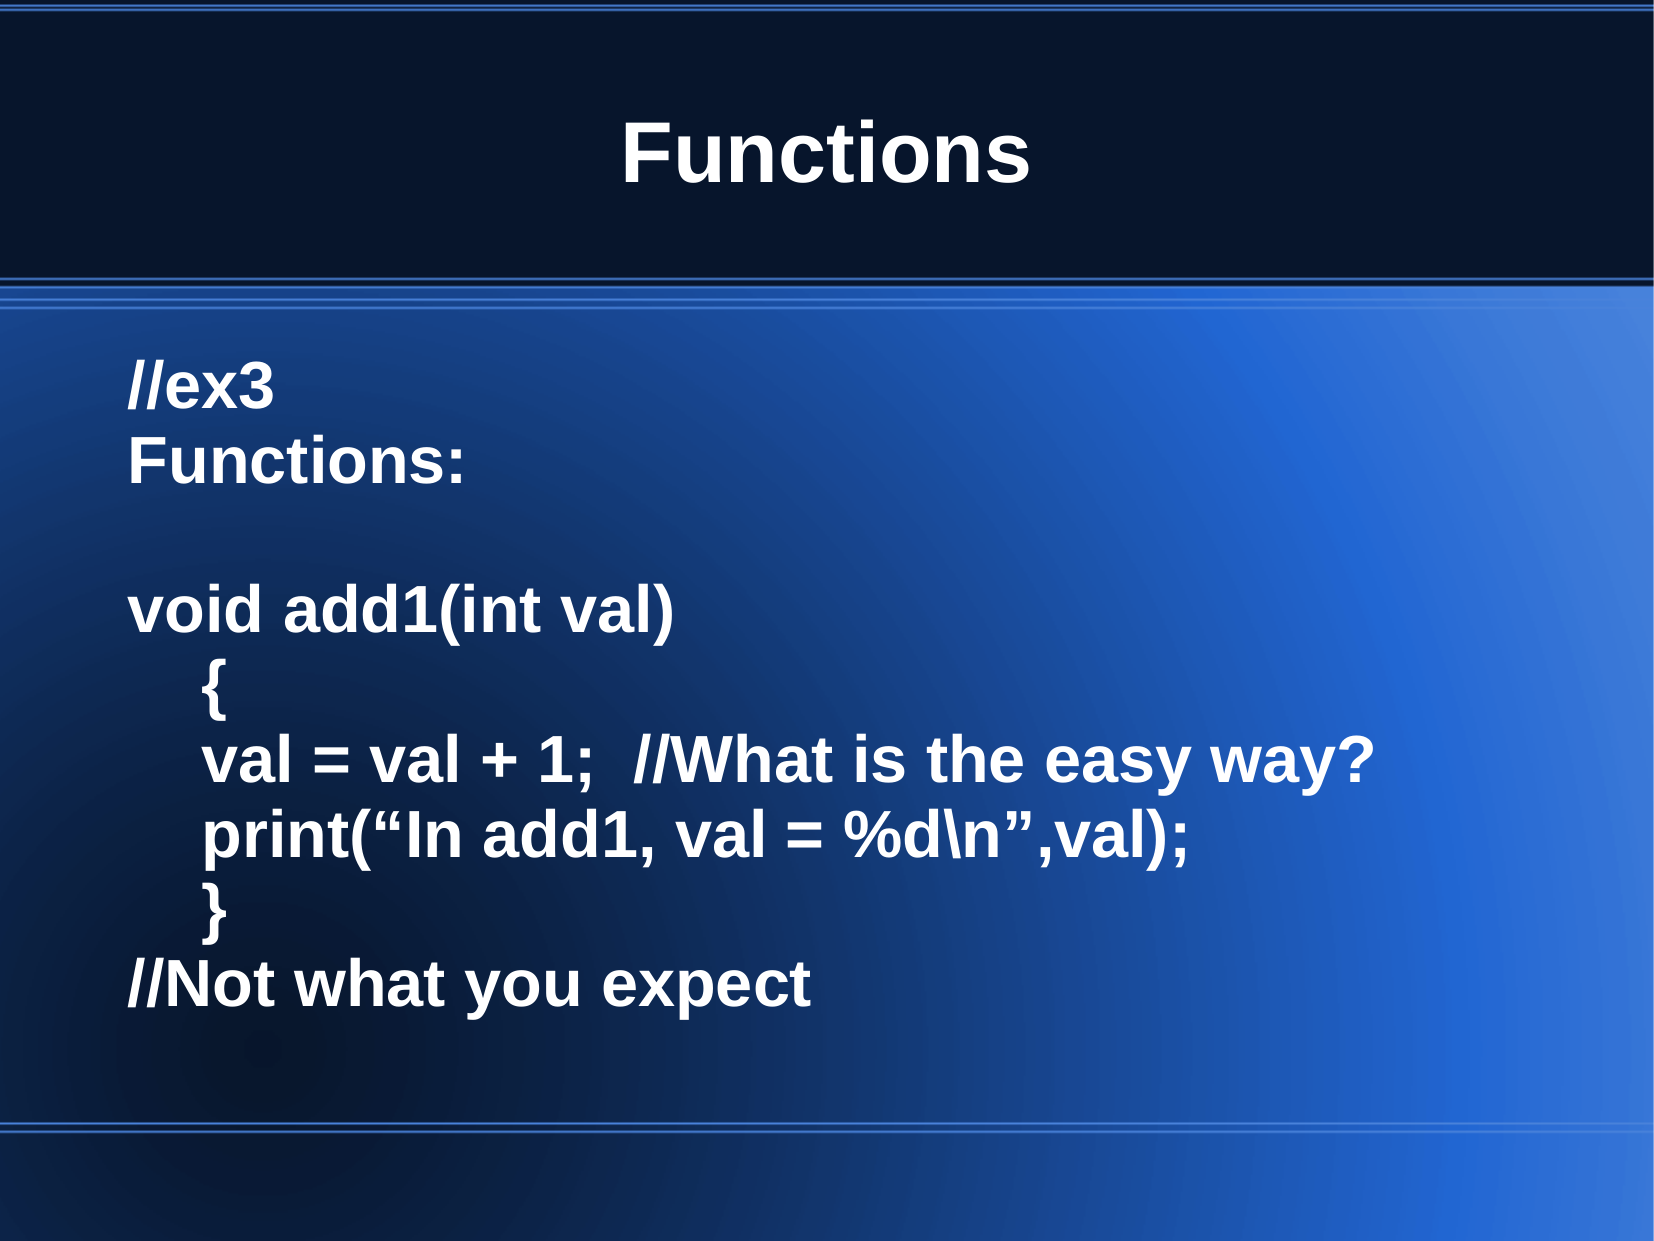

# Functions
//ex3
Functions:
void add1(int val)
 {
 val = val + 1; //What is the easy way?
 print(“In add1, val = %d\n”,val);
 }
//Not what you expect